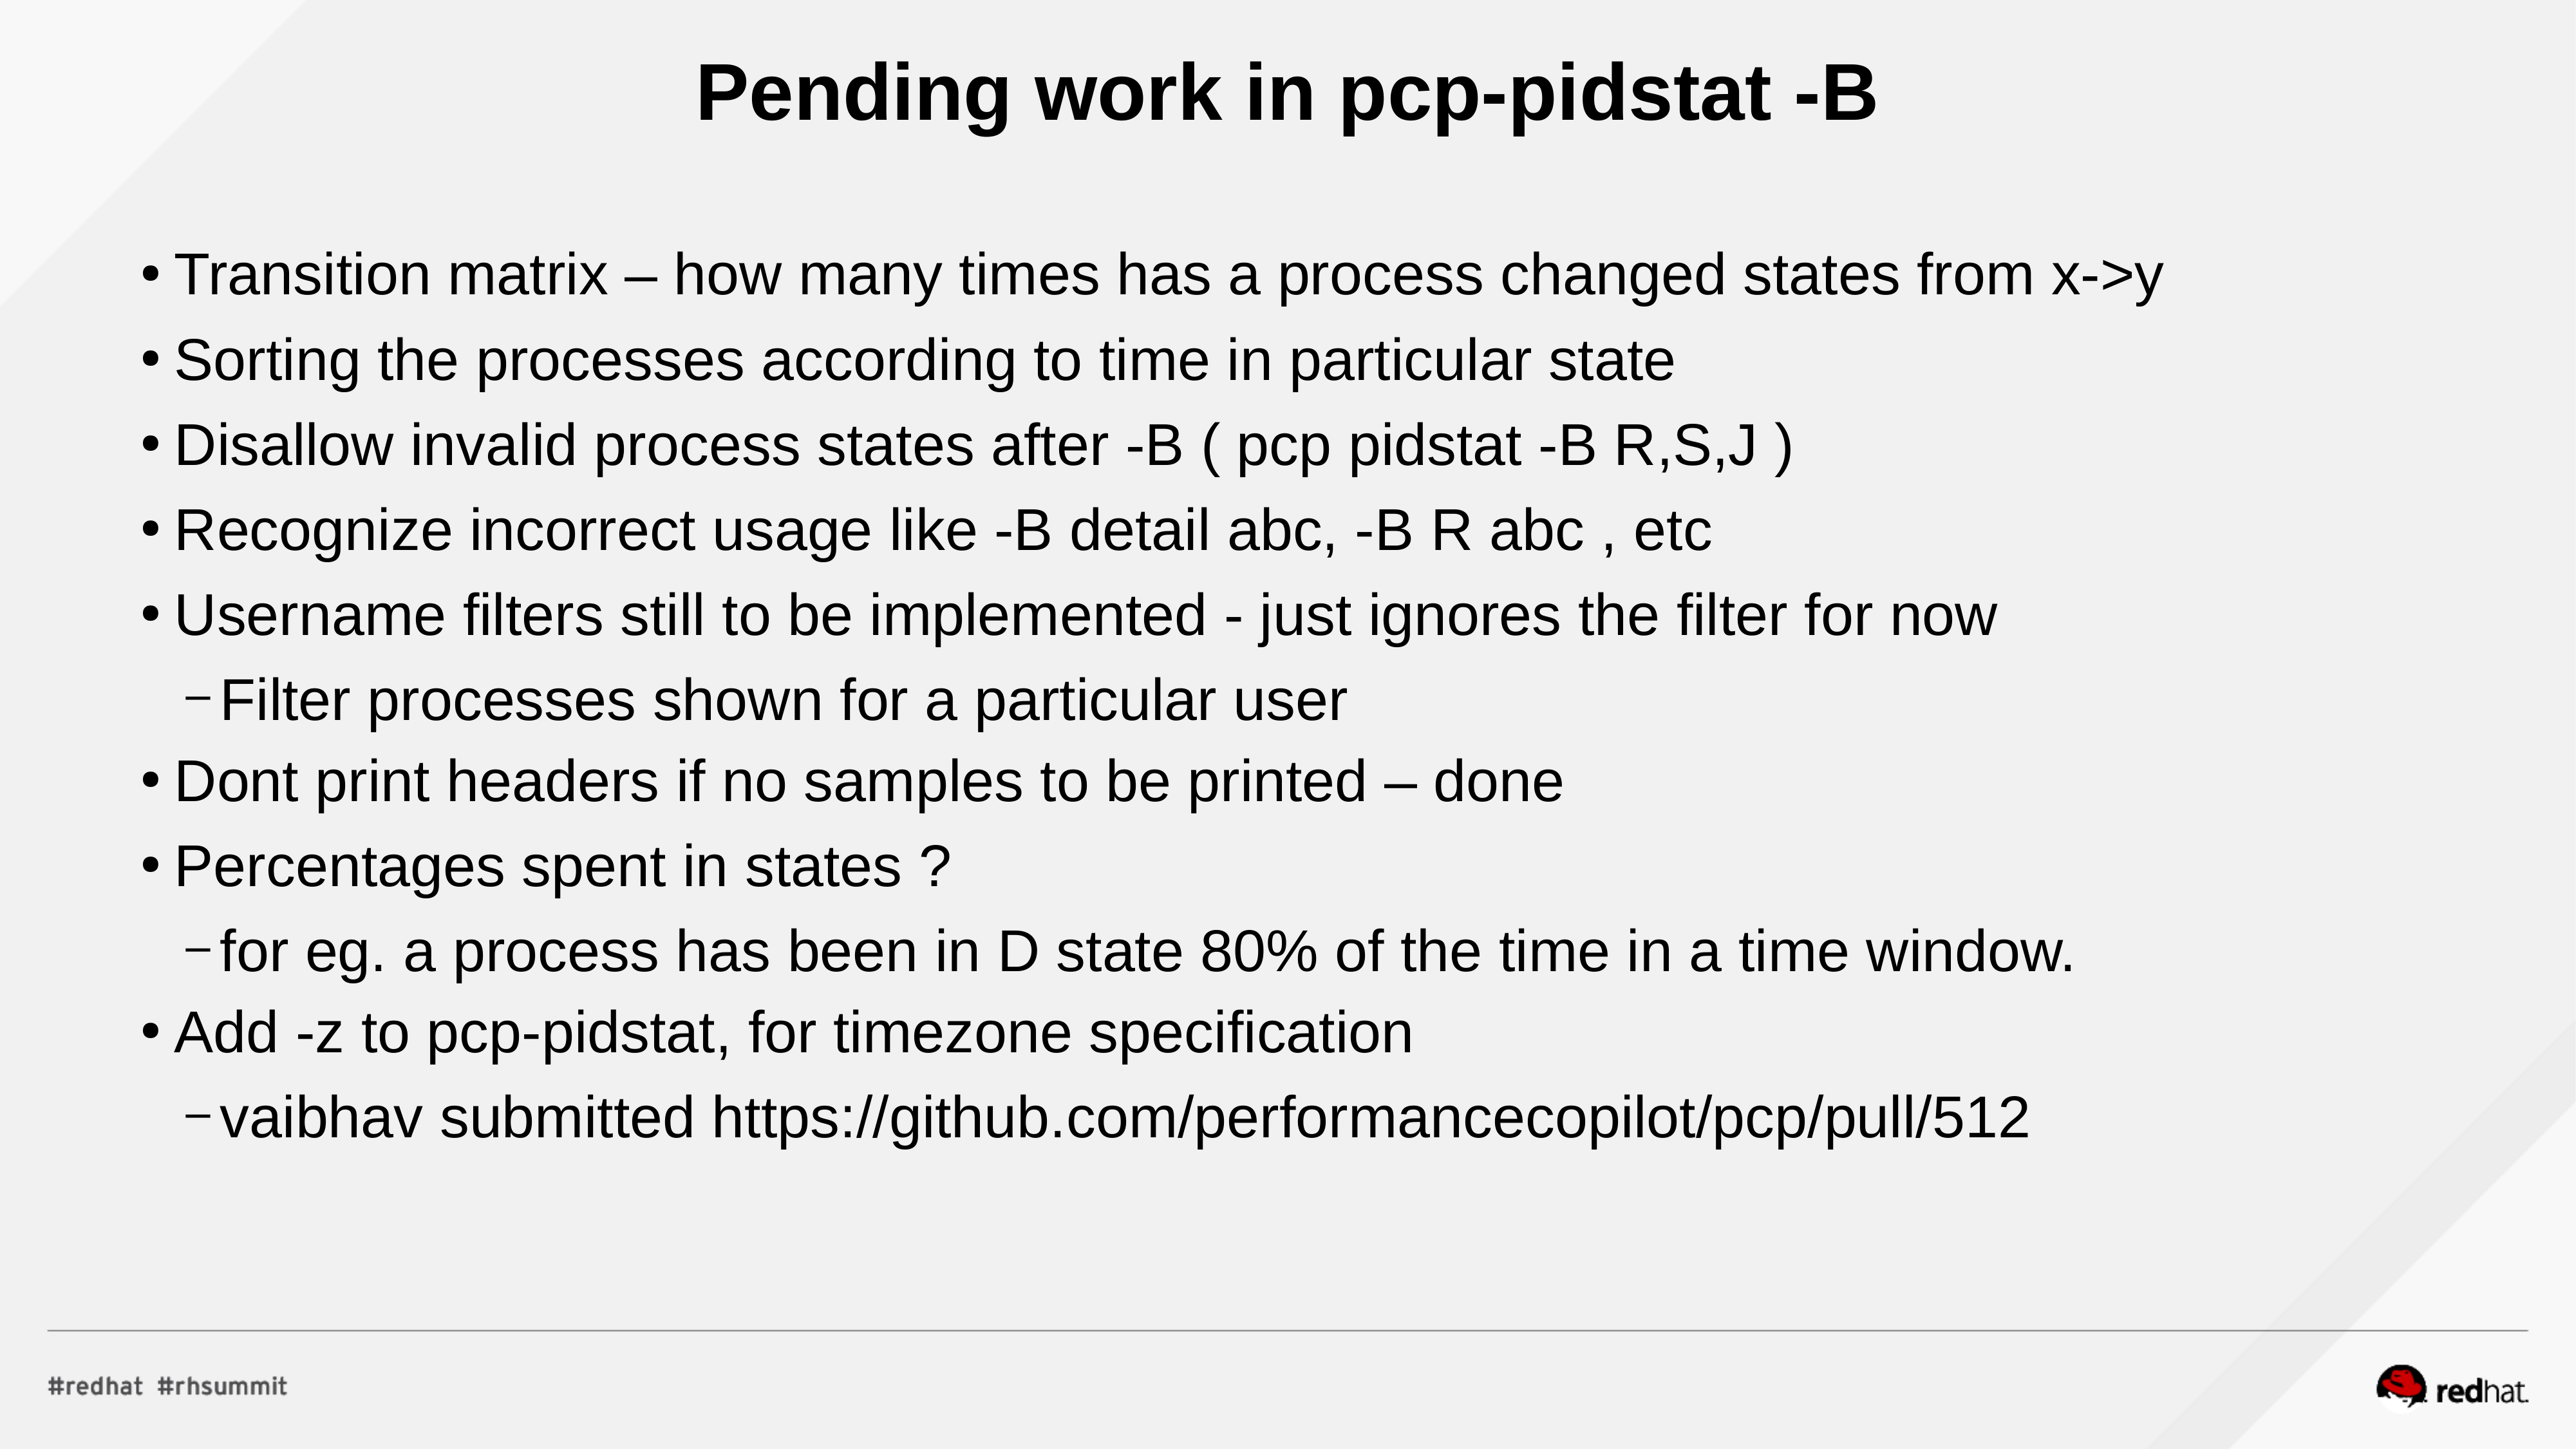

# Pending work in pcp-pidstat -B
Transition matrix – how many times has a process changed states from x->y
Sorting the processes according to time in particular state
Disallow invalid process states after -B ( pcp pidstat -B R,S,J )
Recognize incorrect usage like -B detail abc, -B R abc , etc
Username filters still to be implemented - just ignores the filter for now
Filter processes shown for a particular user
Dont print headers if no samples to be printed – done
Percentages spent in states ?
for eg. a process has been in D state 80% of the time in a time window.
Add -z to pcp-pidstat, for timezone specification
vaibhav submitted https://github.com/performancecopilot/pcp/pull/512